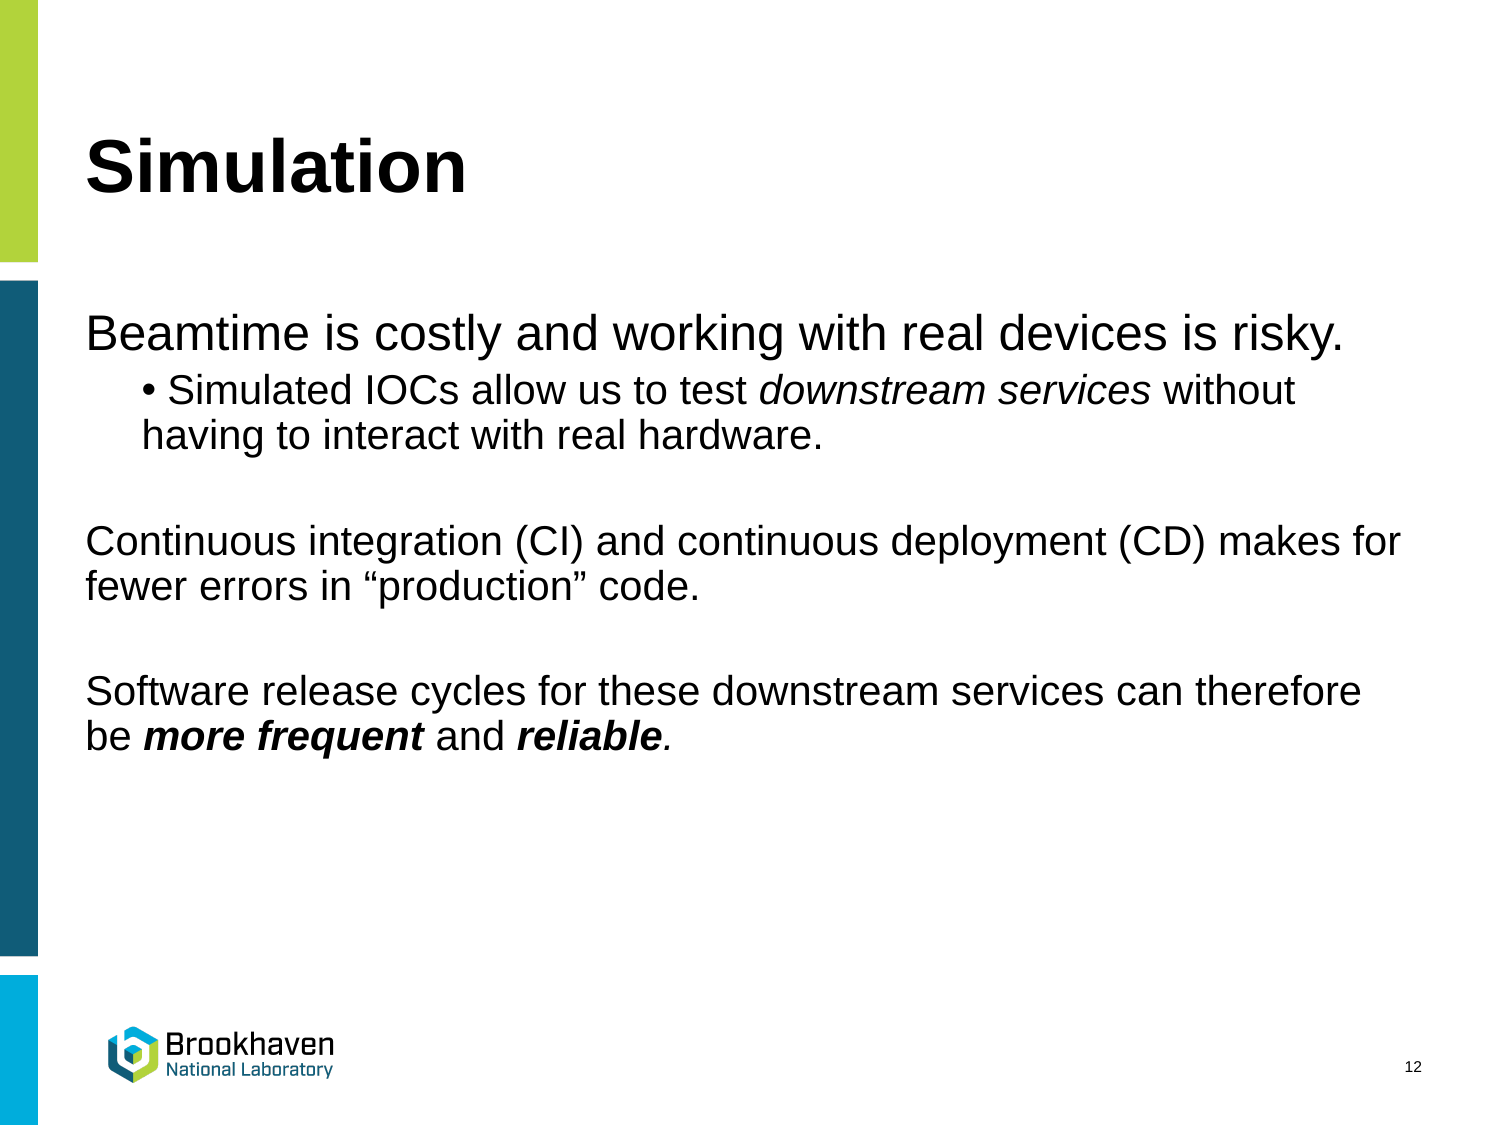

# Simulation
Beamtime is costly and working with real devices is risky.
 Simulated IOCs allow us to test downstream services without having to interact with real hardware.
Continuous integration (CI) and continuous deployment (CD) makes for fewer errors in “production” code.
Software release cycles for these downstream services can therefore be more frequent and reliable.